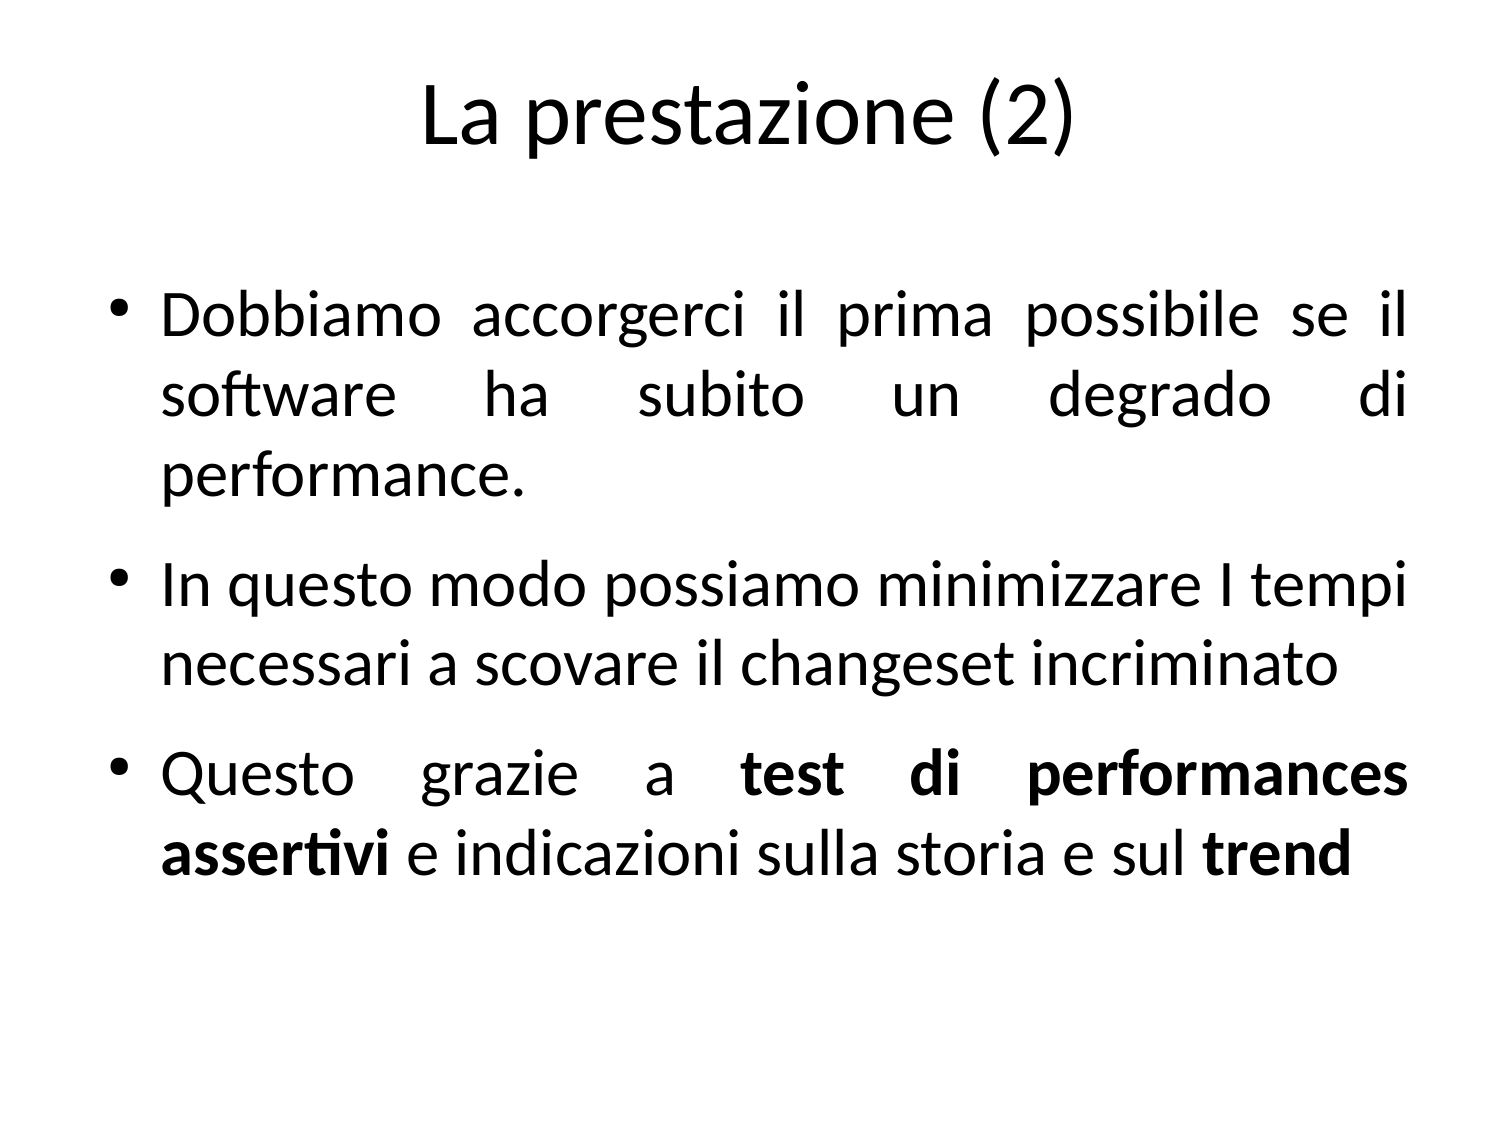

# La prestazione (2)
Dobbiamo accorgerci il prima possibile se il software ha subito un degrado di performance.
In questo modo possiamo minimizzare I tempi necessari a scovare il changeset incriminato
Questo grazie a test di performances assertivi e indicazioni sulla storia e sul trend